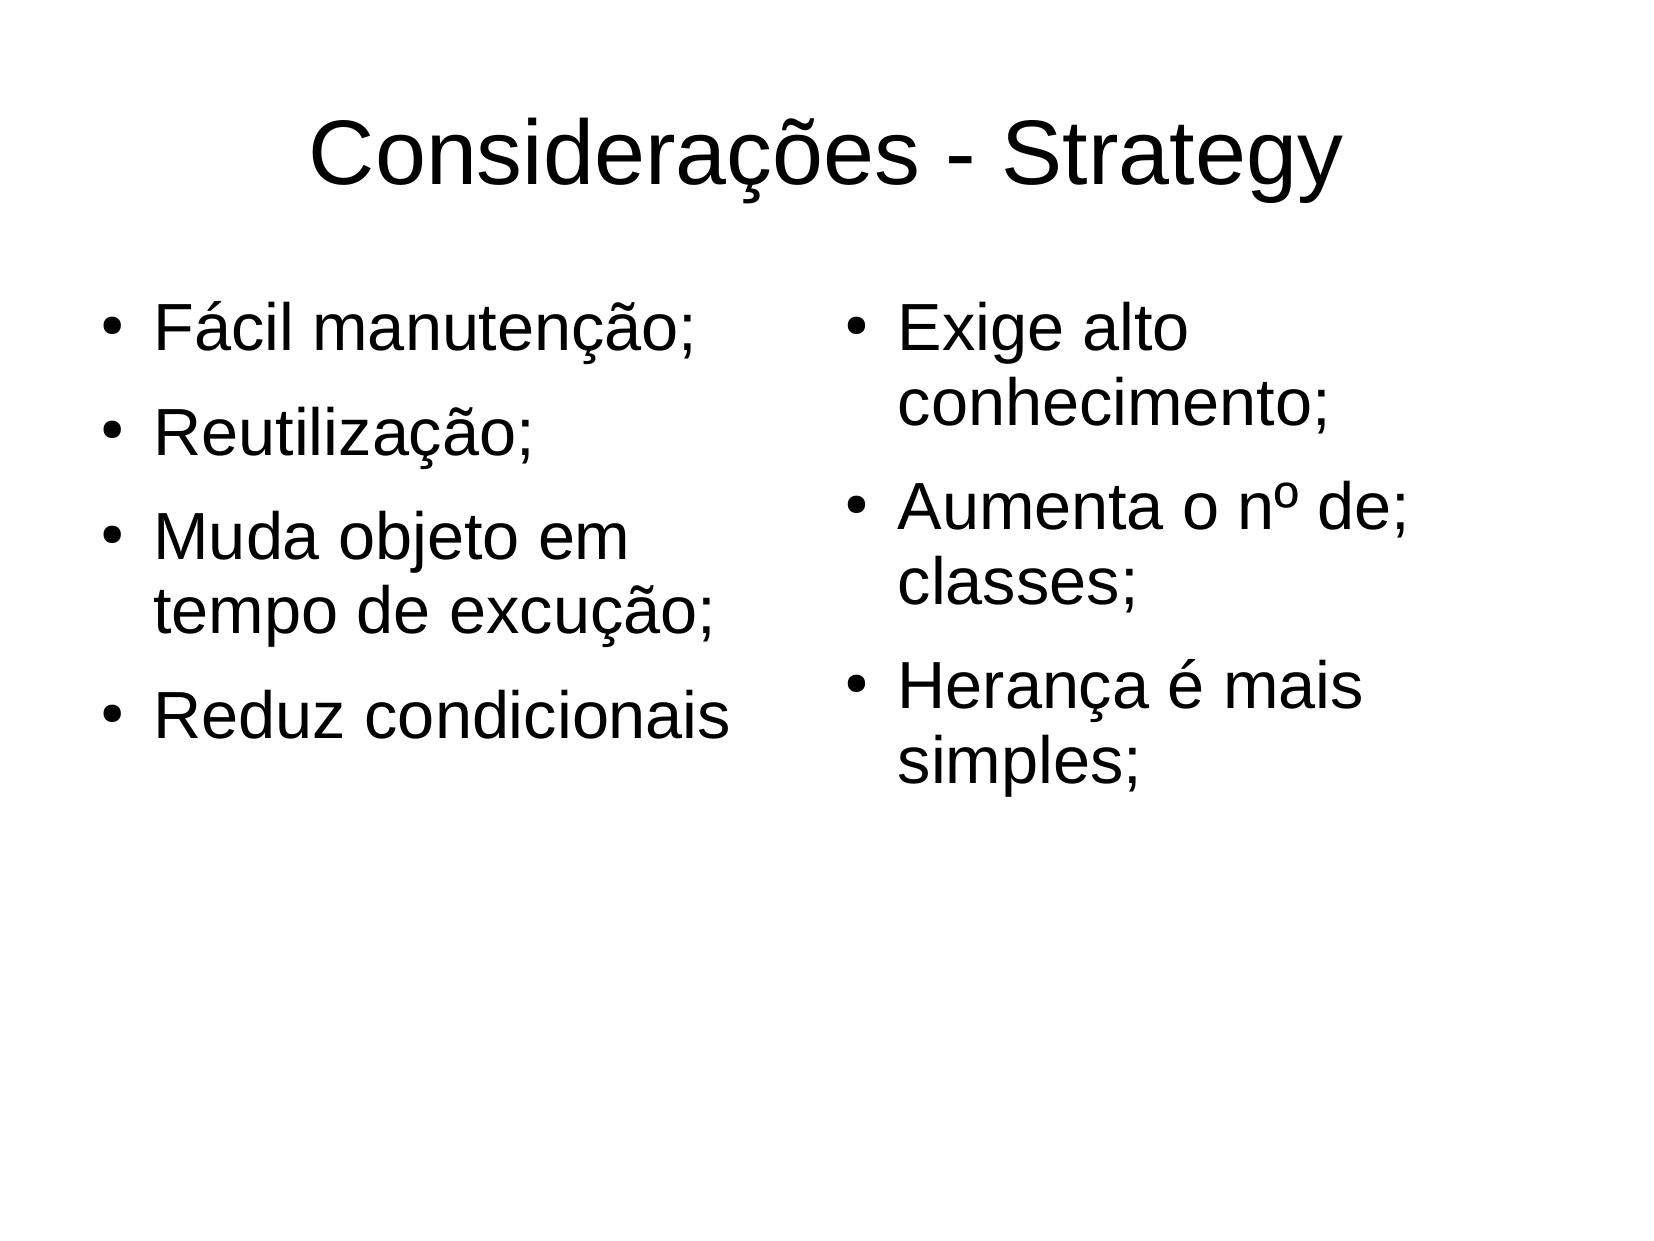

# Considerações - Strategy
Fácil manutenção;
Reutilização;
Muda objeto em tempo de excução;
Reduz condicionais
Exige alto conhecimento;
Aumenta o nº de; classes;
Herança é mais simples;